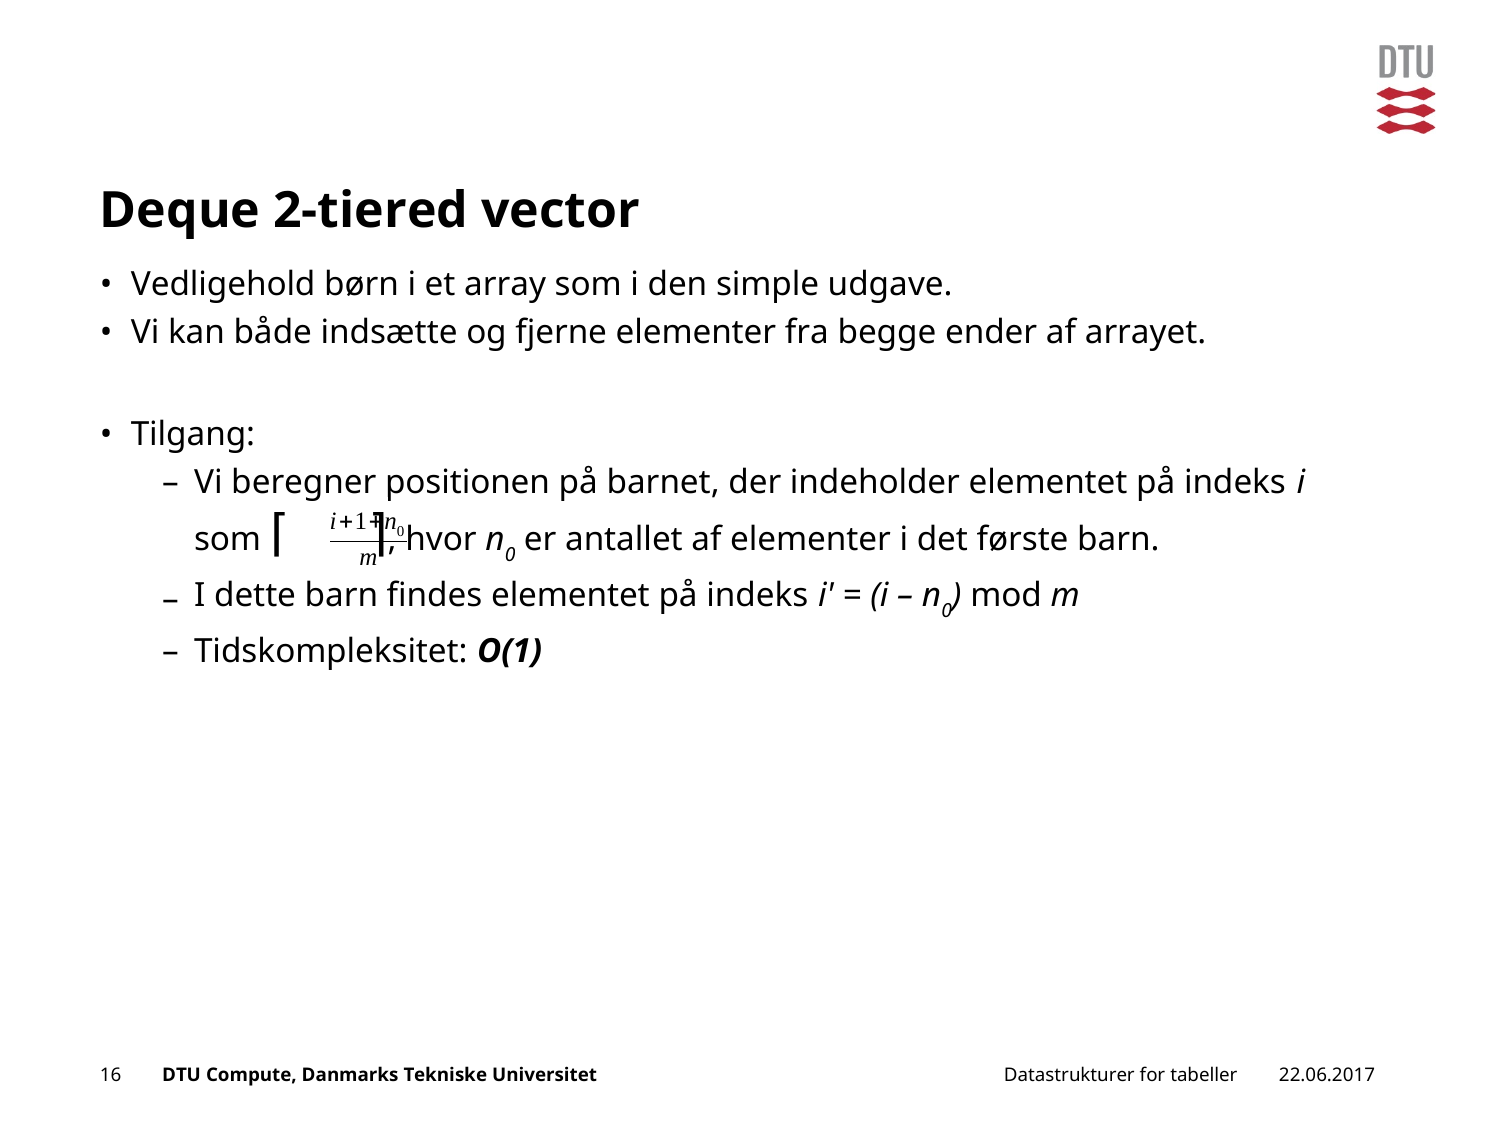

# Deque 2-tiered vector
Vedligehold børn i et array som i den simple udgave.
Vi kan både indsætte og fjerne elementer fra begge ender af arrayet.
Tilgang:
Vi beregner positionen på barnet, der indeholder elementet på indeks i som ⌈ ⌉, hvor n0 er antallet af elementer i det første barn.
I dette barn findes elementet på indeks i' = (i – n0) mod m
Tidskompleksitet: O(1)